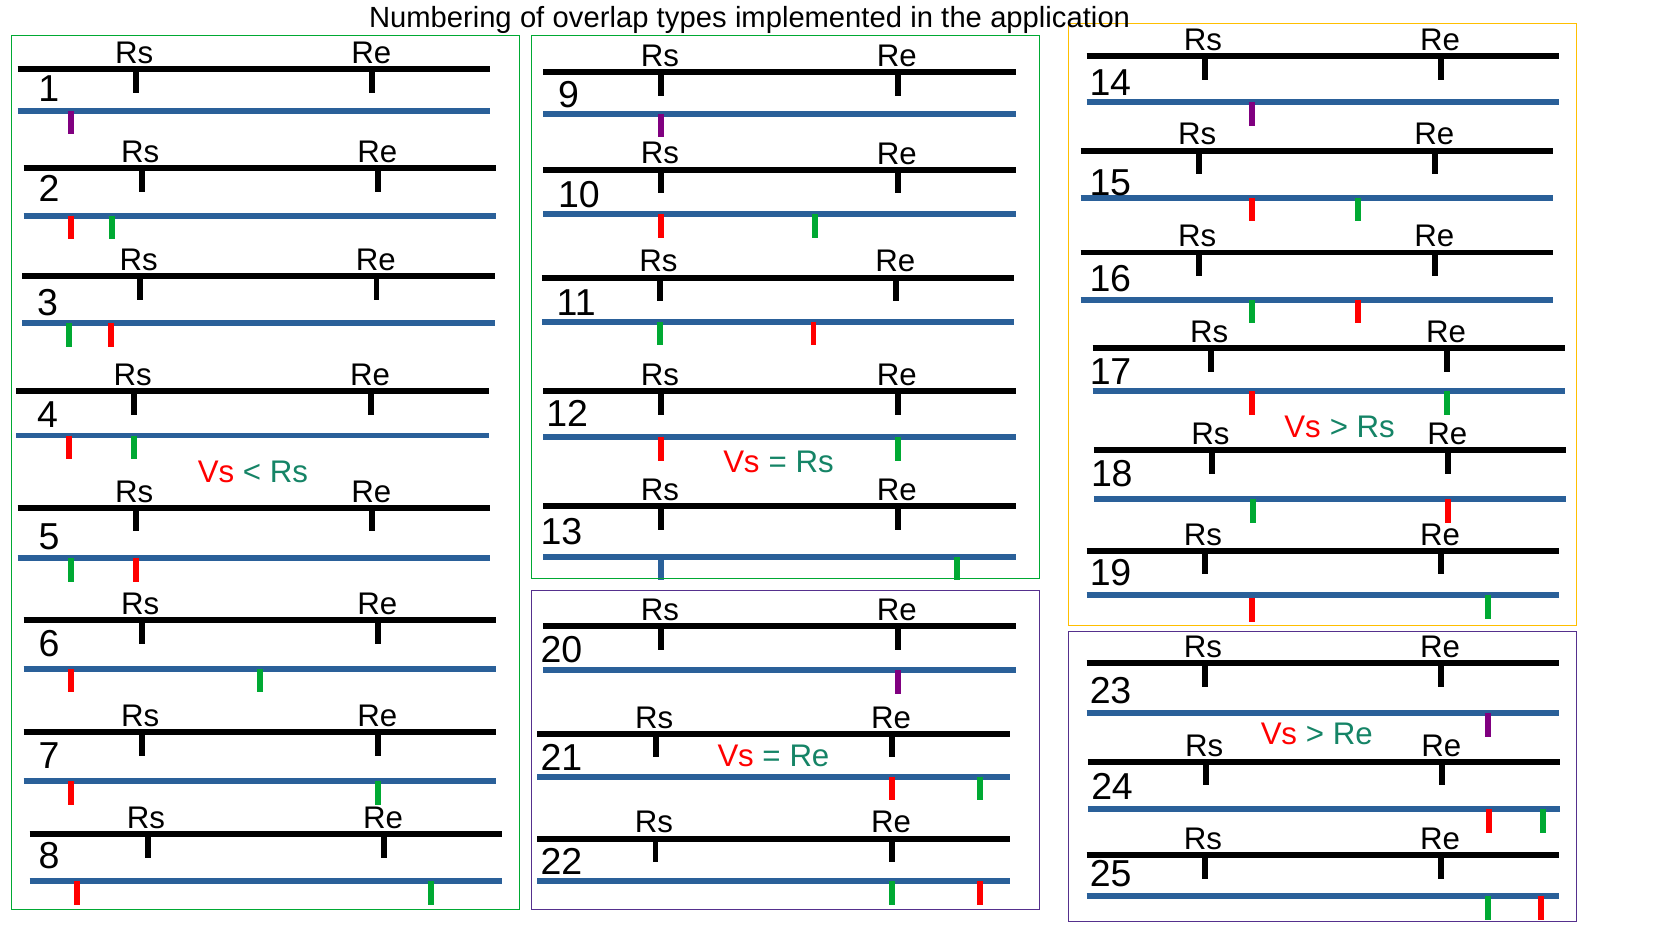

Numbering of overlap types implemented in the application
Rs
Re
Rs
Re
Rs
Re
14
1
9
Rs
Re
Rs
Re
Rs
Re
15
2
10
Rs
Re
Rs
Re
Rs
Re
16
3
11
Rs
Re
17
Rs
Re
Rs
Re
12
4
Vs > Rs
Rs
Re
Vs = Rs
18
Vs < Rs
Rs
Re
Rs
Re
13
5
Rs
Re
19
Rs
Re
Rs
Re
6
20
Rs
Re
23
Rs
Re
Rs
Re
Vs > Re
Rs
Re
7
21
Vs = Re
24
Rs
Re
Rs
Re
Rs
Re
8
22
25